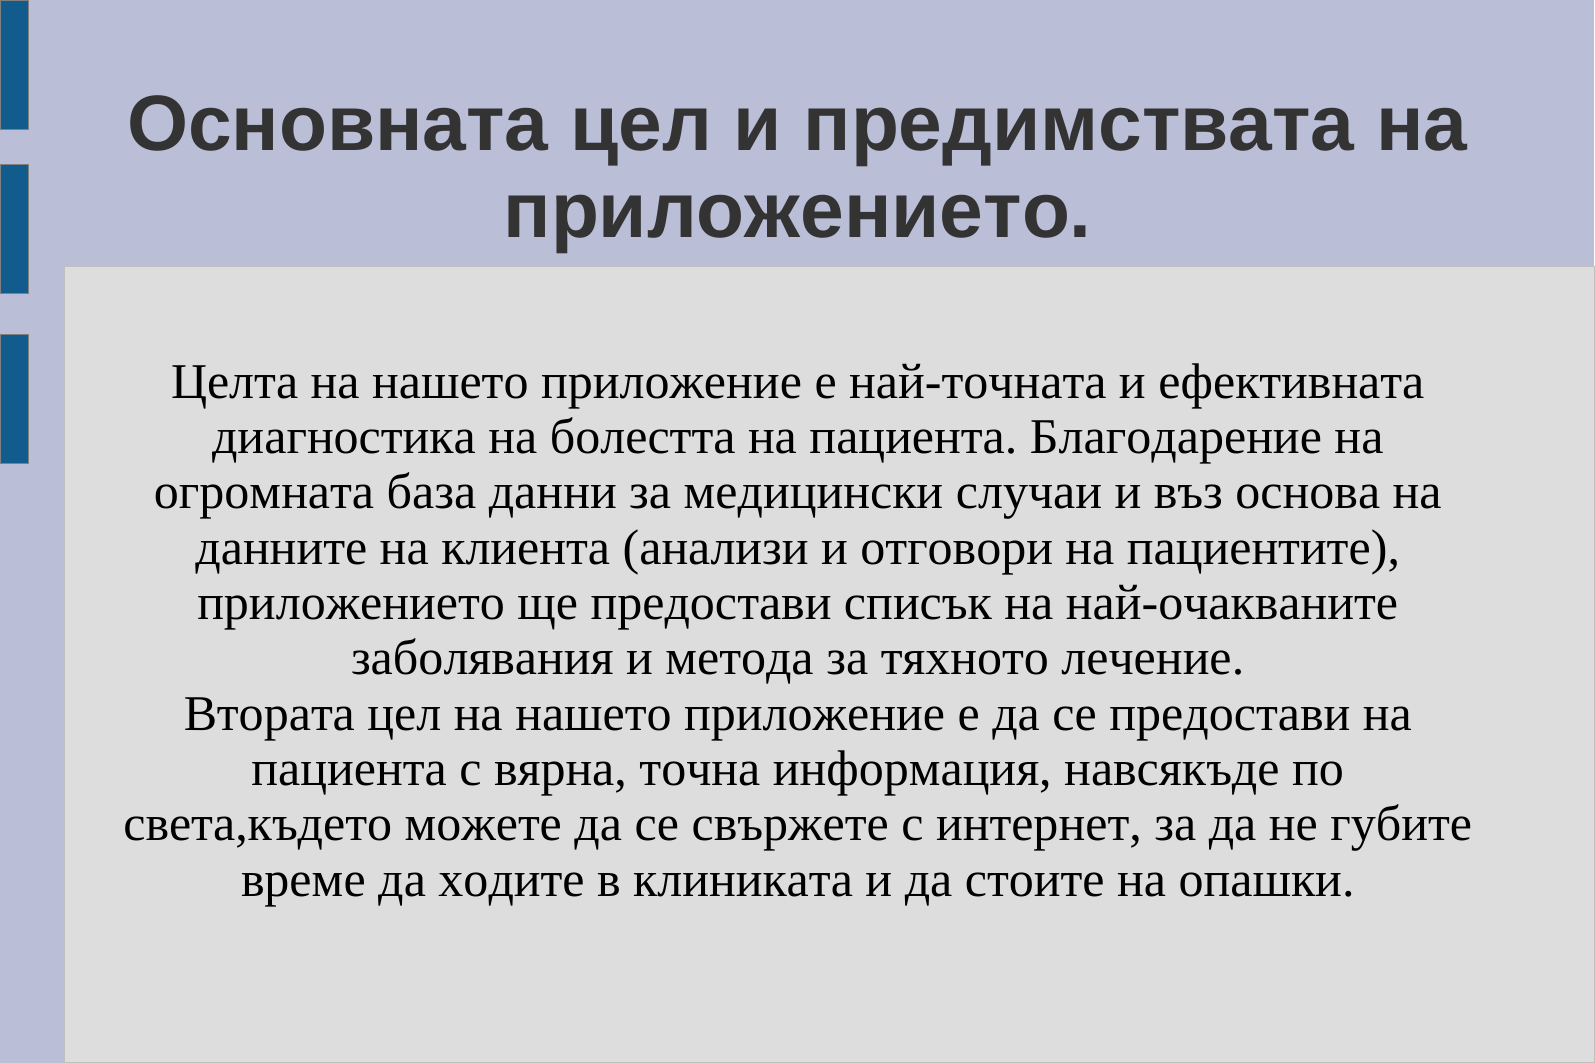

# Основната цел и предимствата на приложението.
Целта на нашето приложение е най-точната и ефективната диагностика на болестта на пациента. Благодарение на огромната база данни за медицински случаи и въз основа на данните на клиента (анализи и отговори на пациентите), приложението ще предостави списък на най-очакваните заболявания и метода за тяхното лечение.
Втората цел на нашето приложение е да се предостави на пациента с вярна, точна информация, навсякъде по света,където можете да се свържете с интернет, за да не губите време да ходите в клиниката и да стоите на опашки.